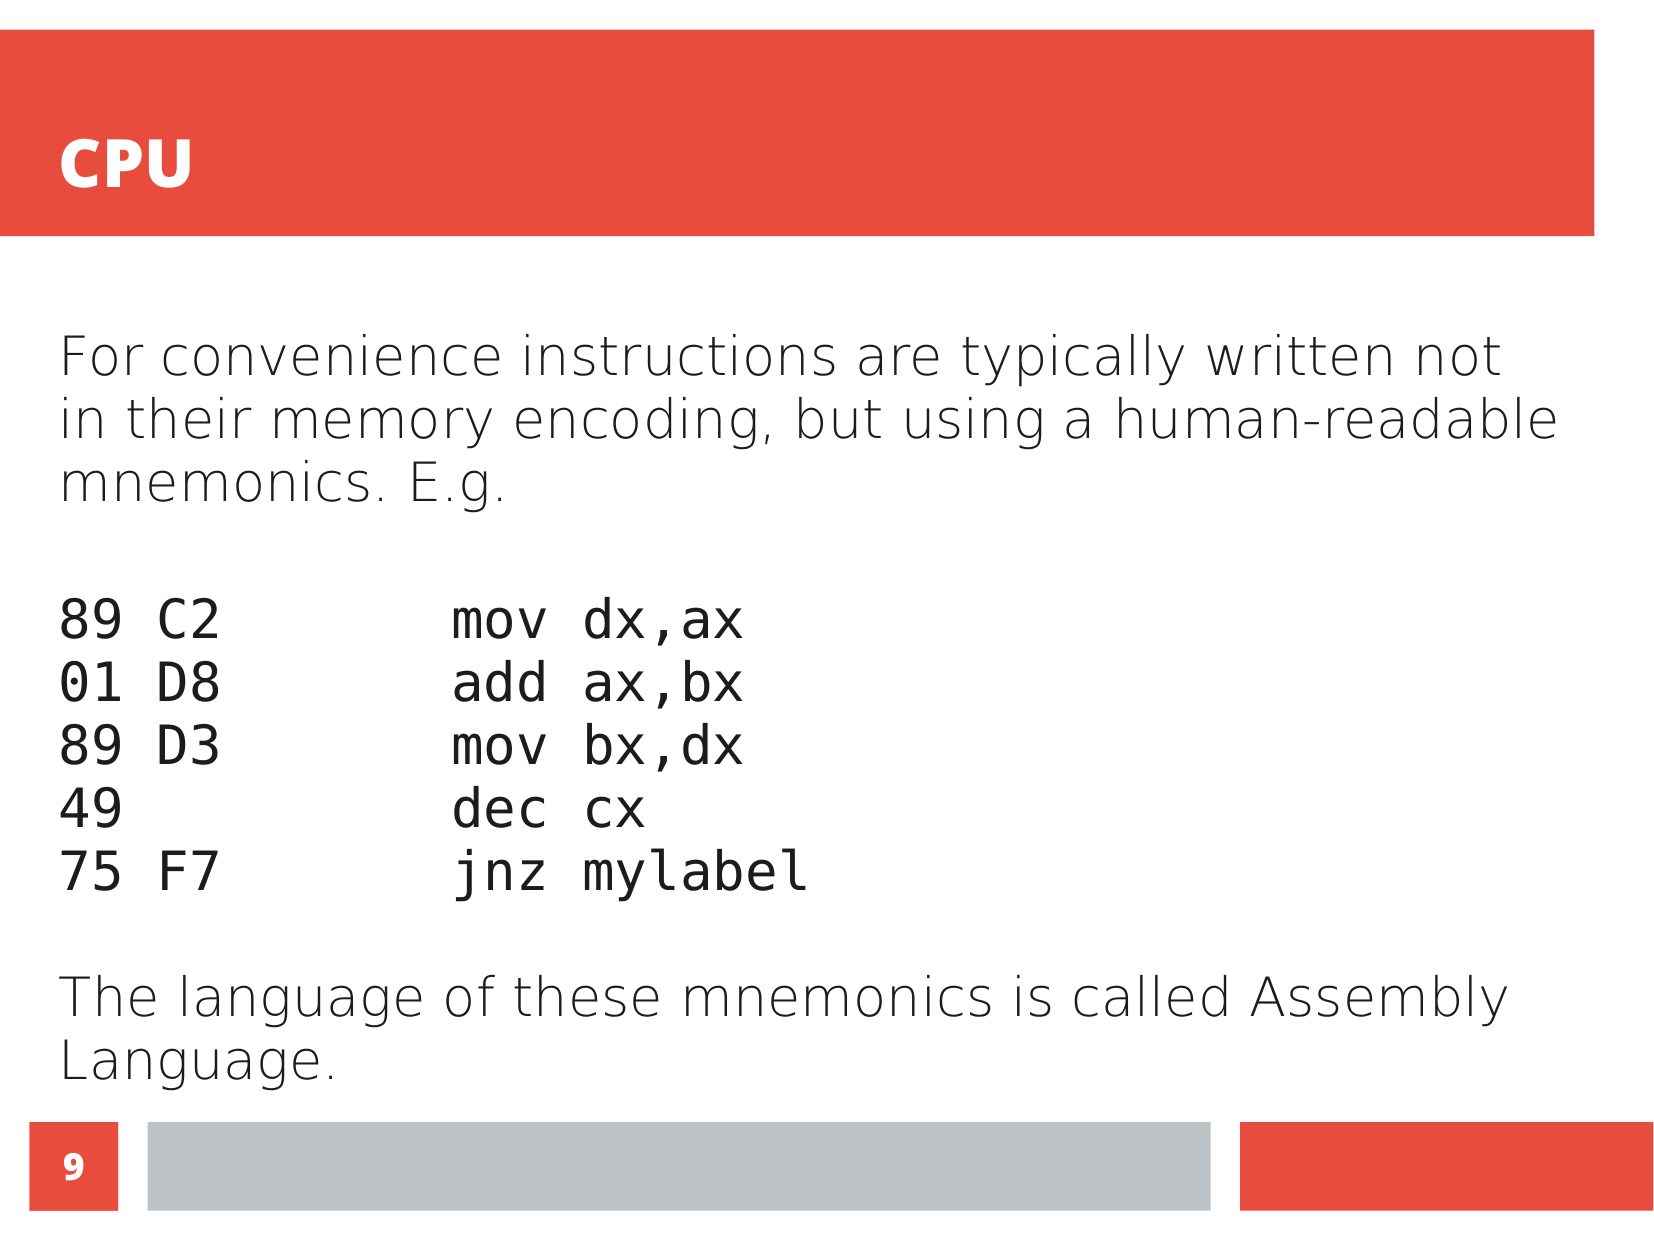

# CPU
For convenience instructions are typically written not in their memory encoding, but using a human-readable mnemonics. E.g.
89 C2 mov dx,ax
01 D8 add ax,bx
89 D3 mov bx,dx
49 dec cx
75 F7 jnz mylabel
The language of these mnemonics is called Assembly Language.
9